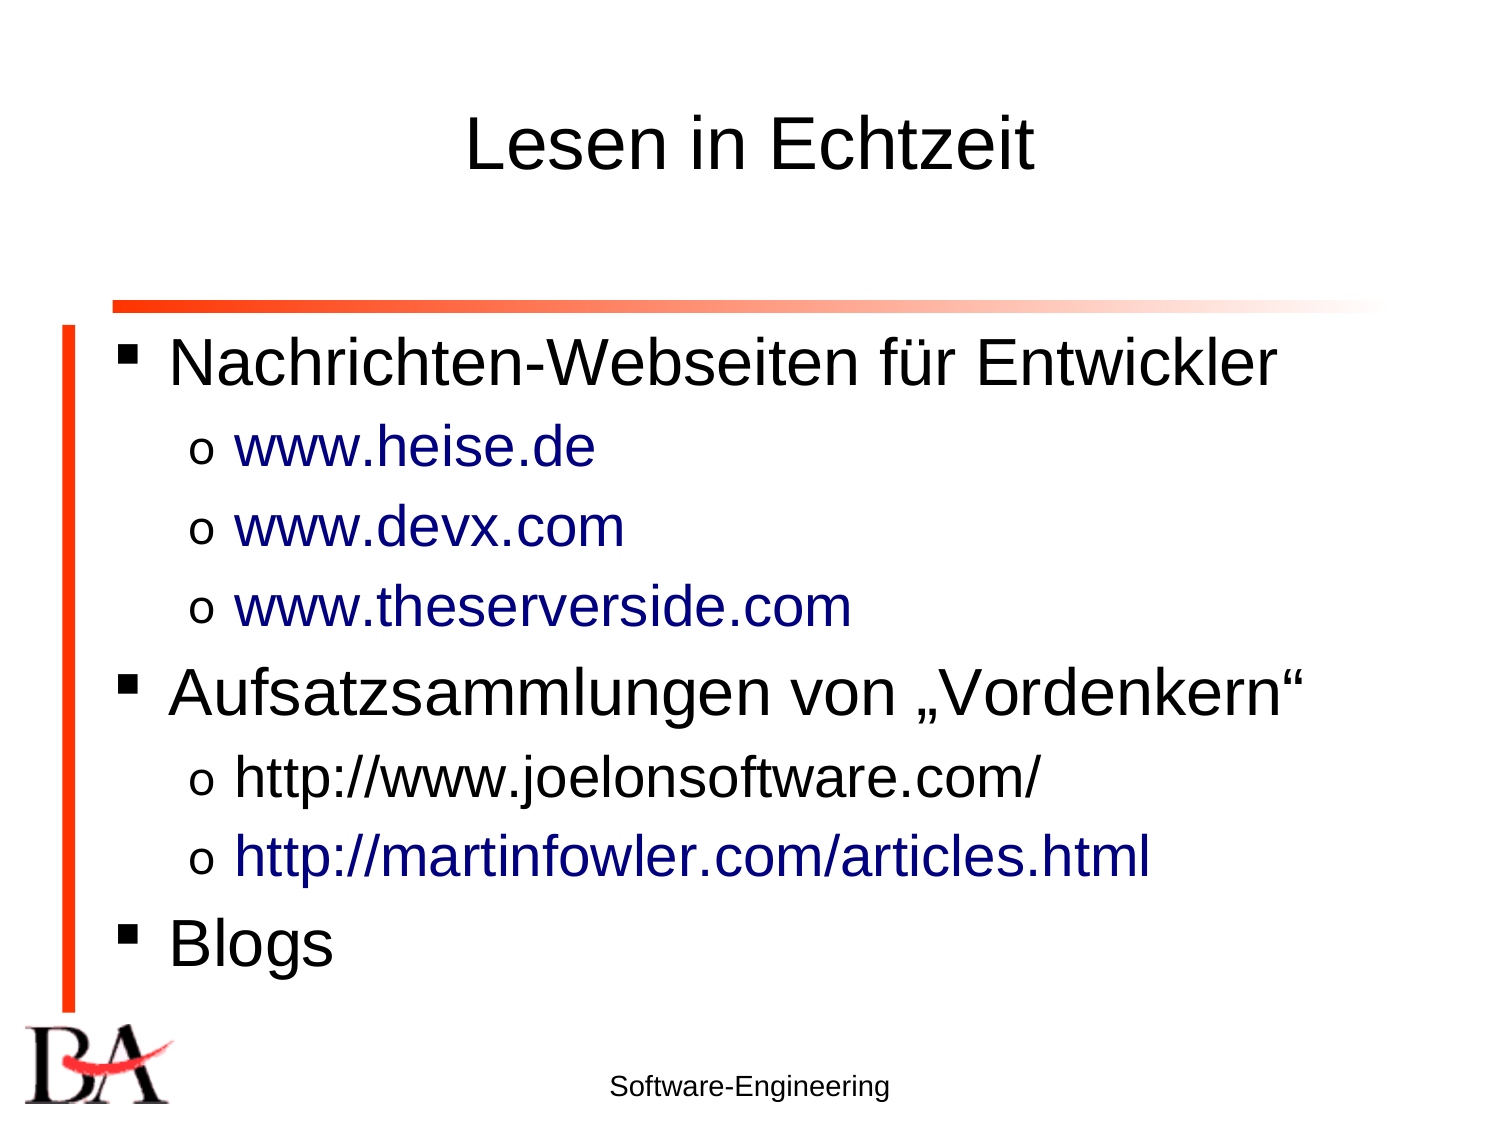

# Lesen in Echtzeit
Nachrichten-Webseiten für Entwickler
www.heise.de
www.devx.com
www.theserverside.com
Aufsatzsammlungen von „Vordenkern“
http://www.joelonsoftware.com/
http://martinfowler.com/articles.html
Blogs